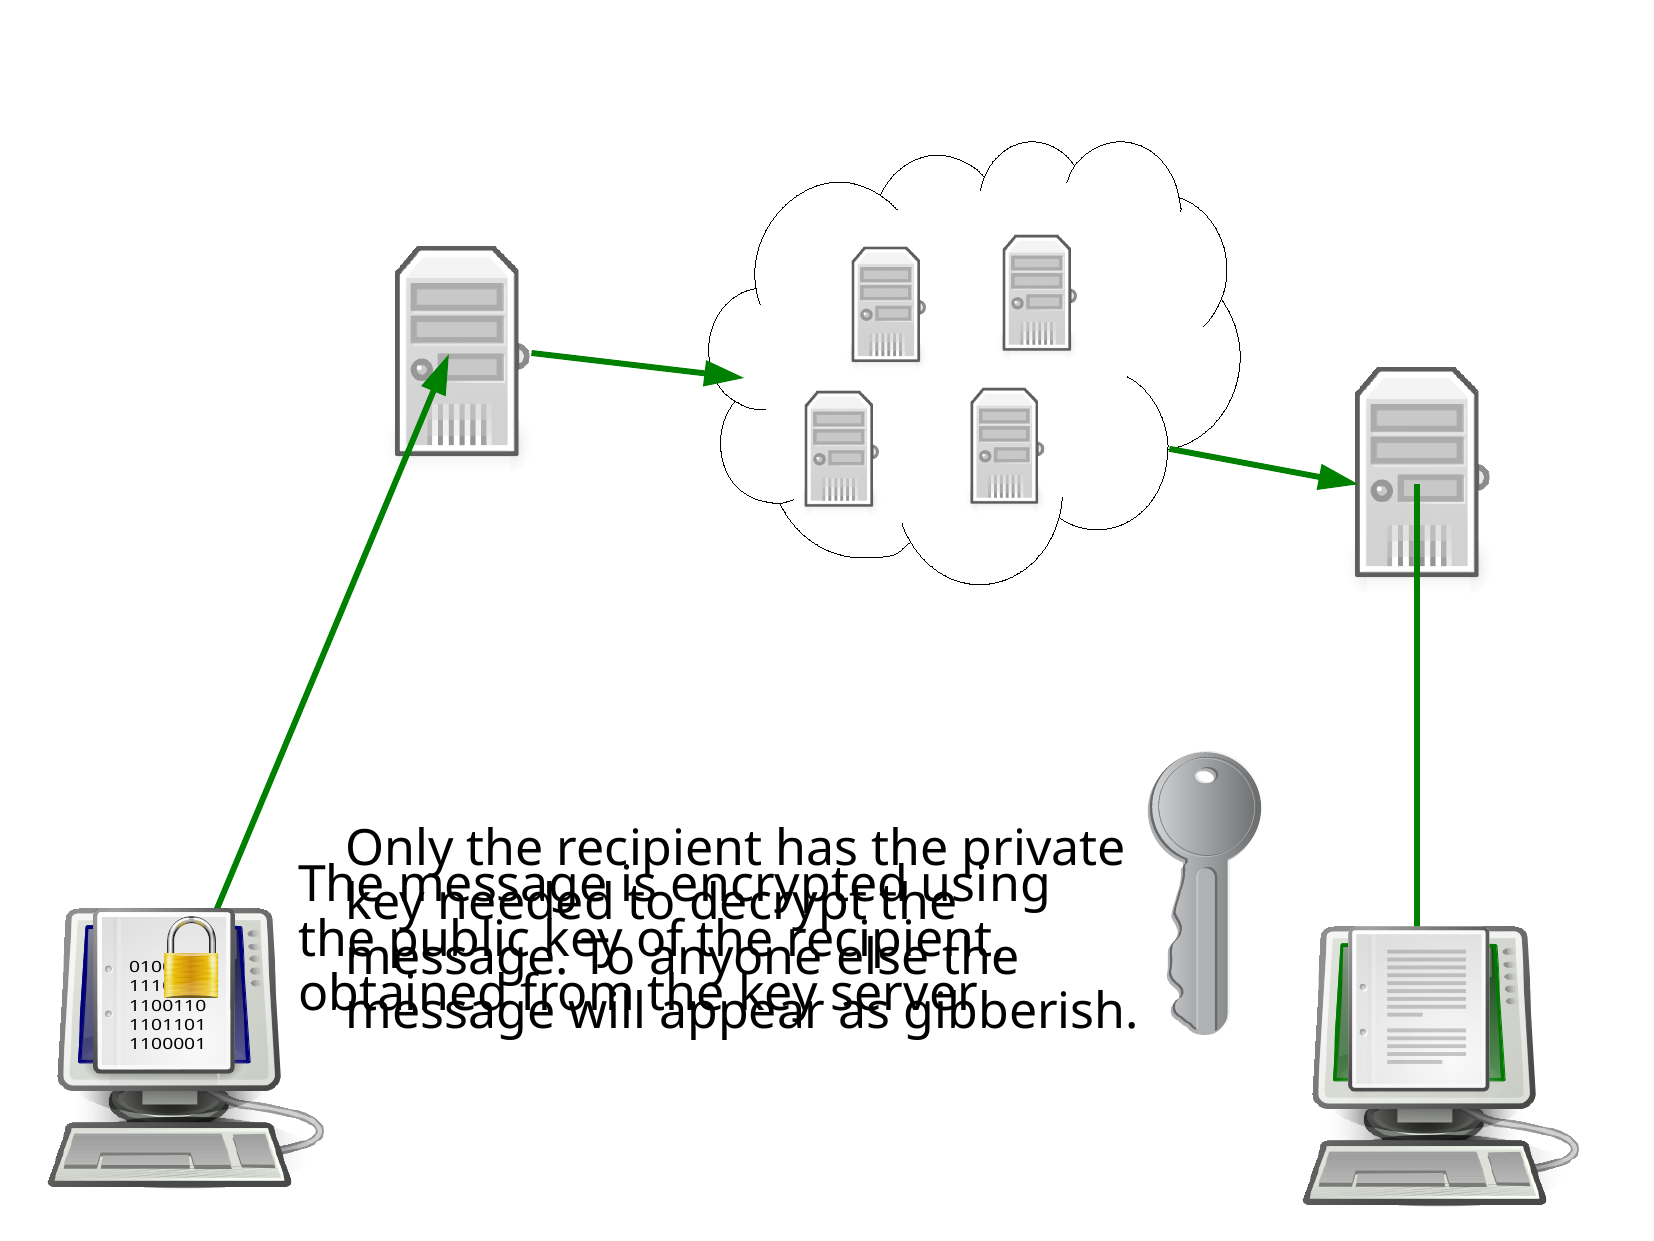

Only the recipient has the private key needed to decrypt the message. To anyone else the message will appear as gibberish.
The message is encrypted using the public key of the recipient, obtained from the key server